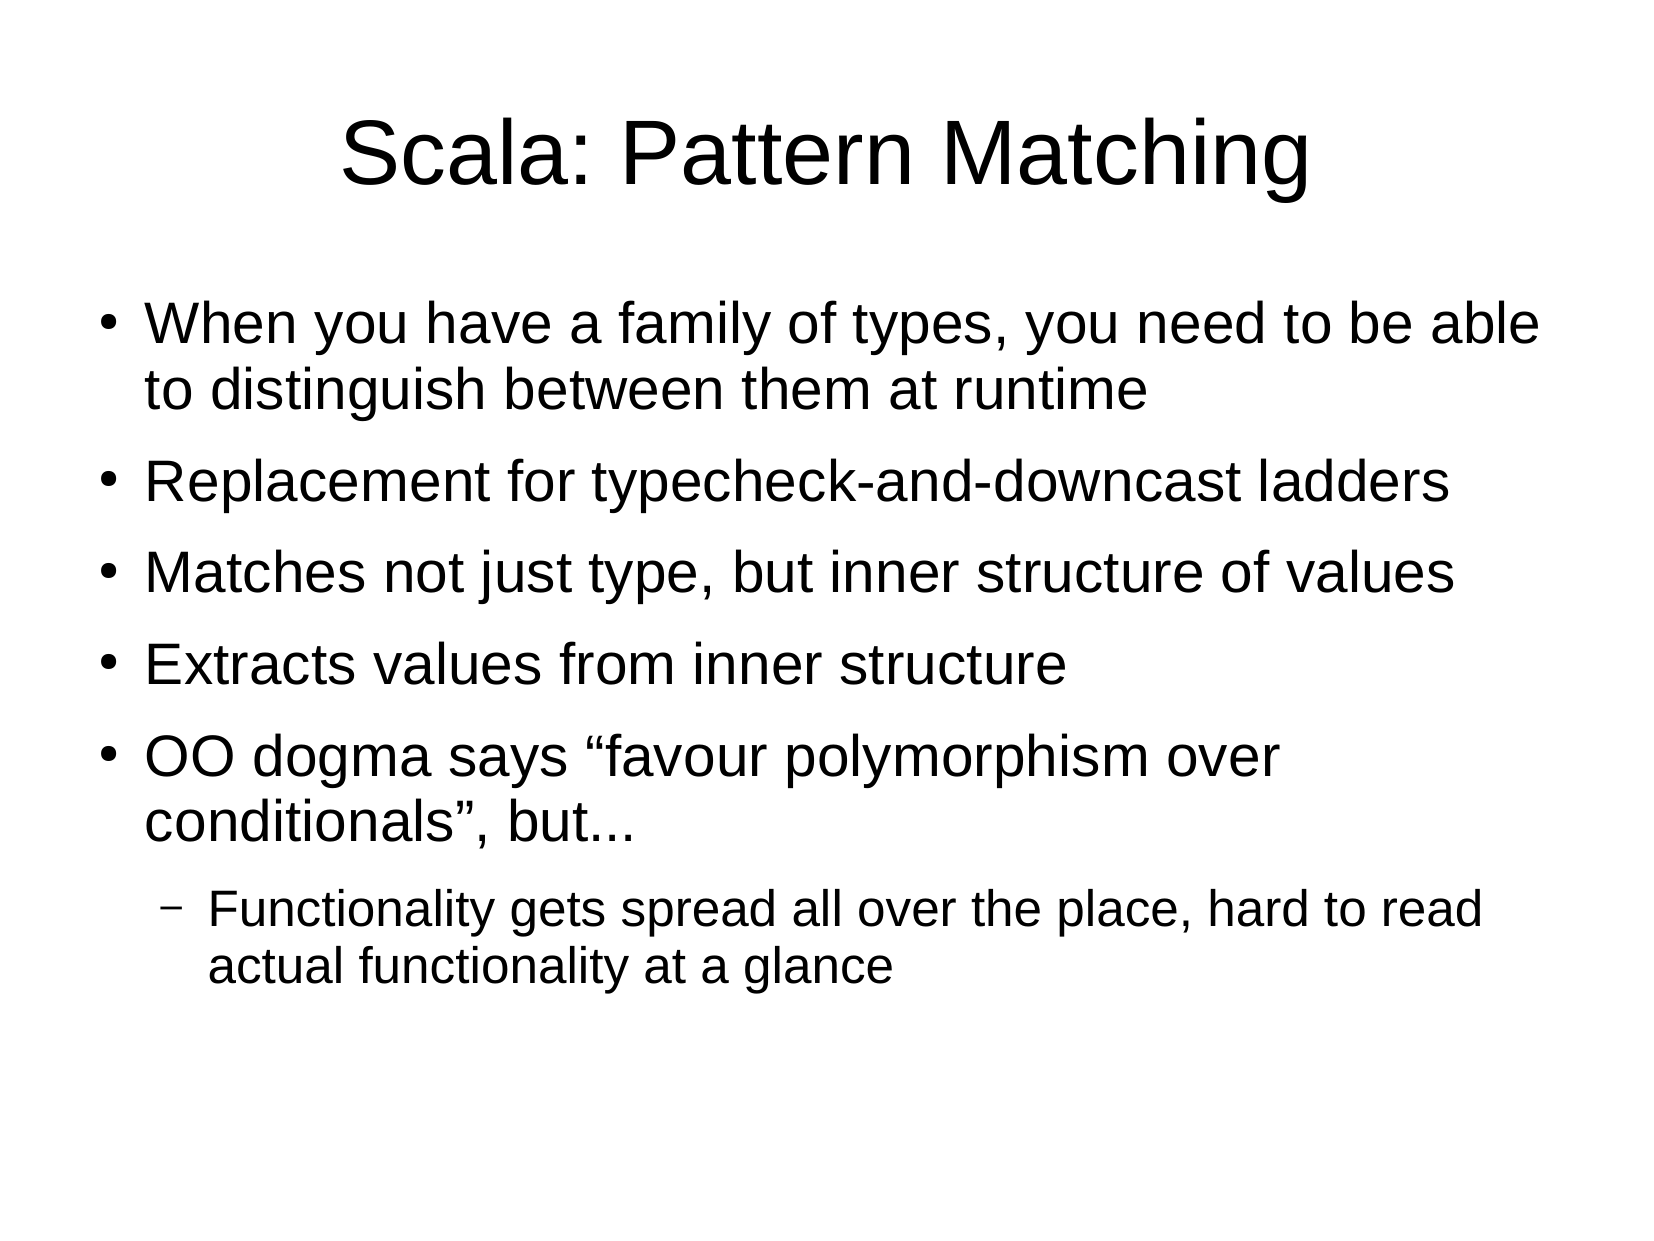

# Scala: Pattern Matching
When you have a family of types, you need to be able to distinguish between them at runtime
Replacement for typecheck-and-downcast ladders
Matches not just type, but inner structure of values
Extracts values from inner structure
OO dogma says “favour polymorphism over conditionals”, but...
Functionality gets spread all over the place, hard to read actual functionality at a glance